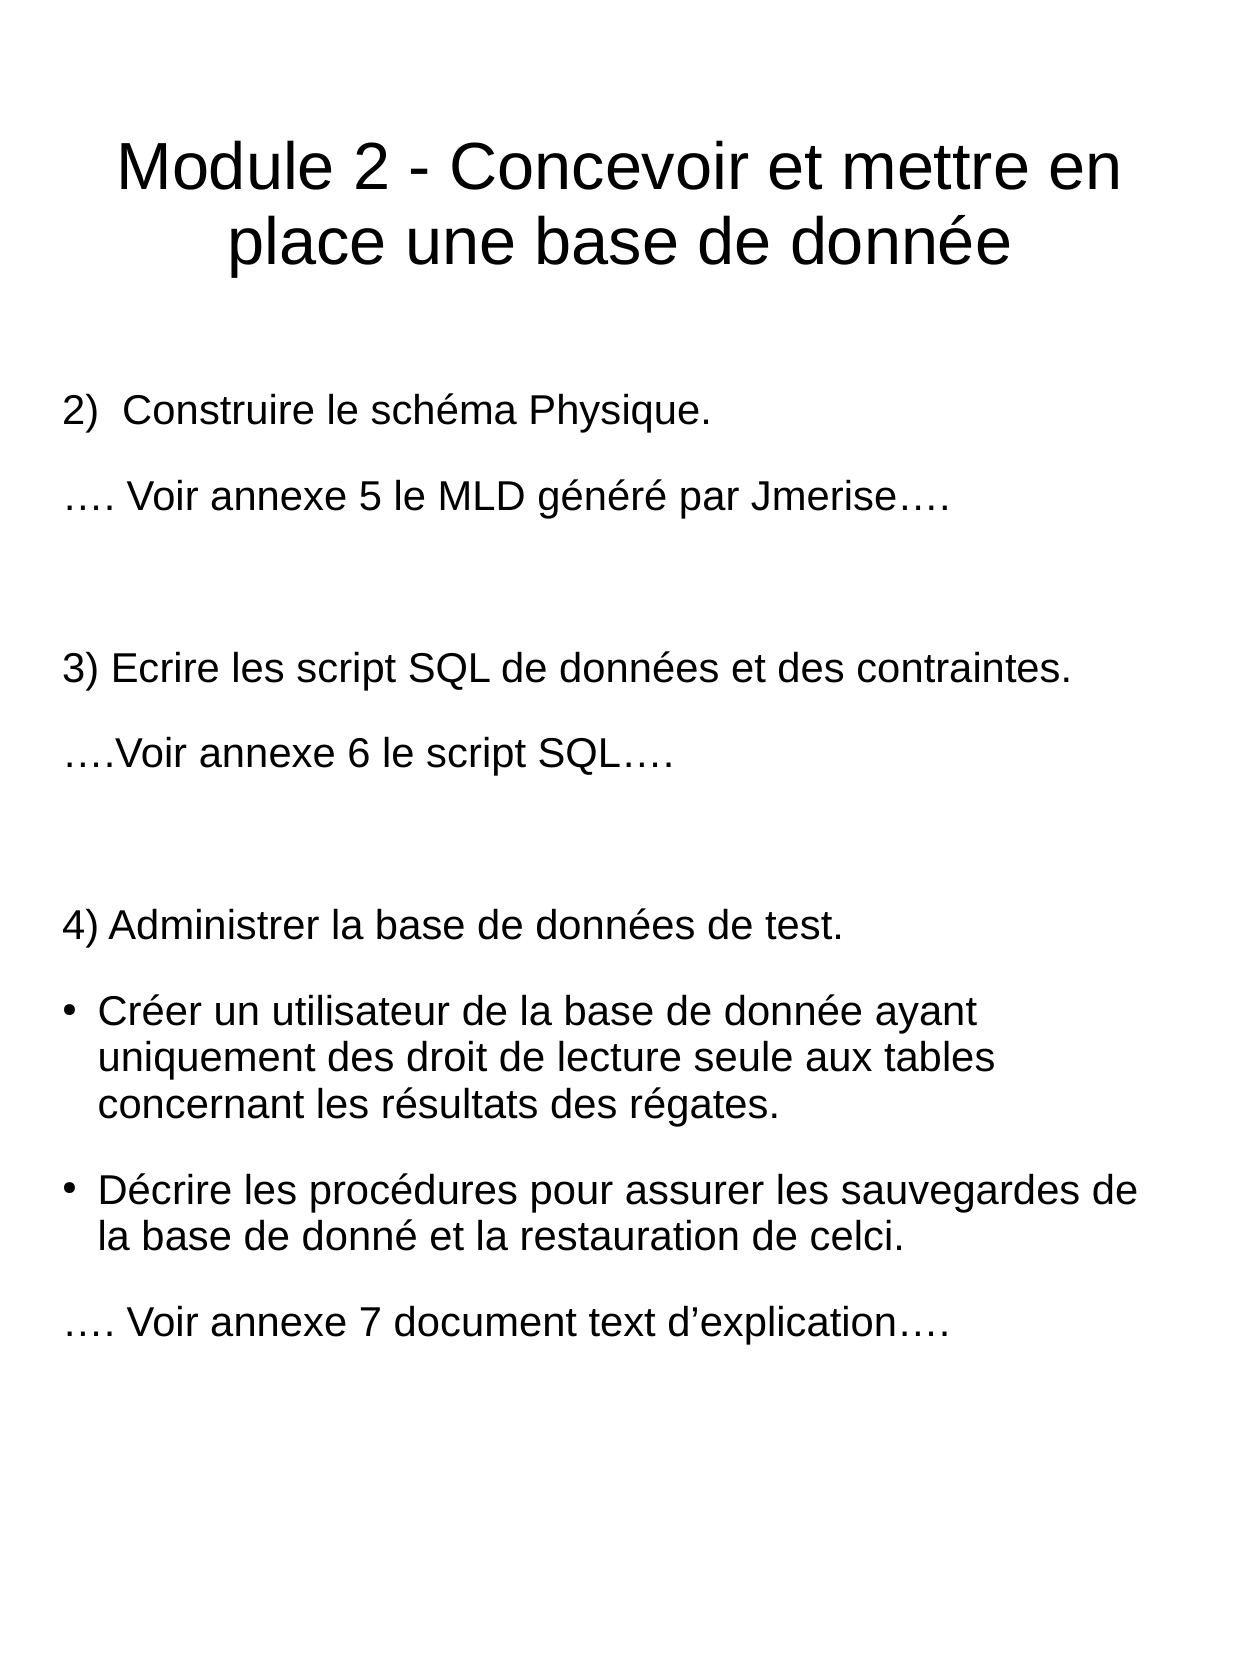

Module 2 - Concevoir et mettre en place une base de donnée
# 2) Construire le schéma Physique.
…. Voir annexe 5 le MLD généré par Jmerise….
3) Ecrire les script SQL de données et des contraintes.
….Voir annexe 6 le script SQL….
4) Administrer la base de données de test.
Créer un utilisateur de la base de donnée ayant uniquement des droit de lecture seule aux tables concernant les résultats des régates.
Décrire les procédures pour assurer les sauvegardes de la base de donné et la restauration de celci.
…. Voir annexe 7 document text d’explication….